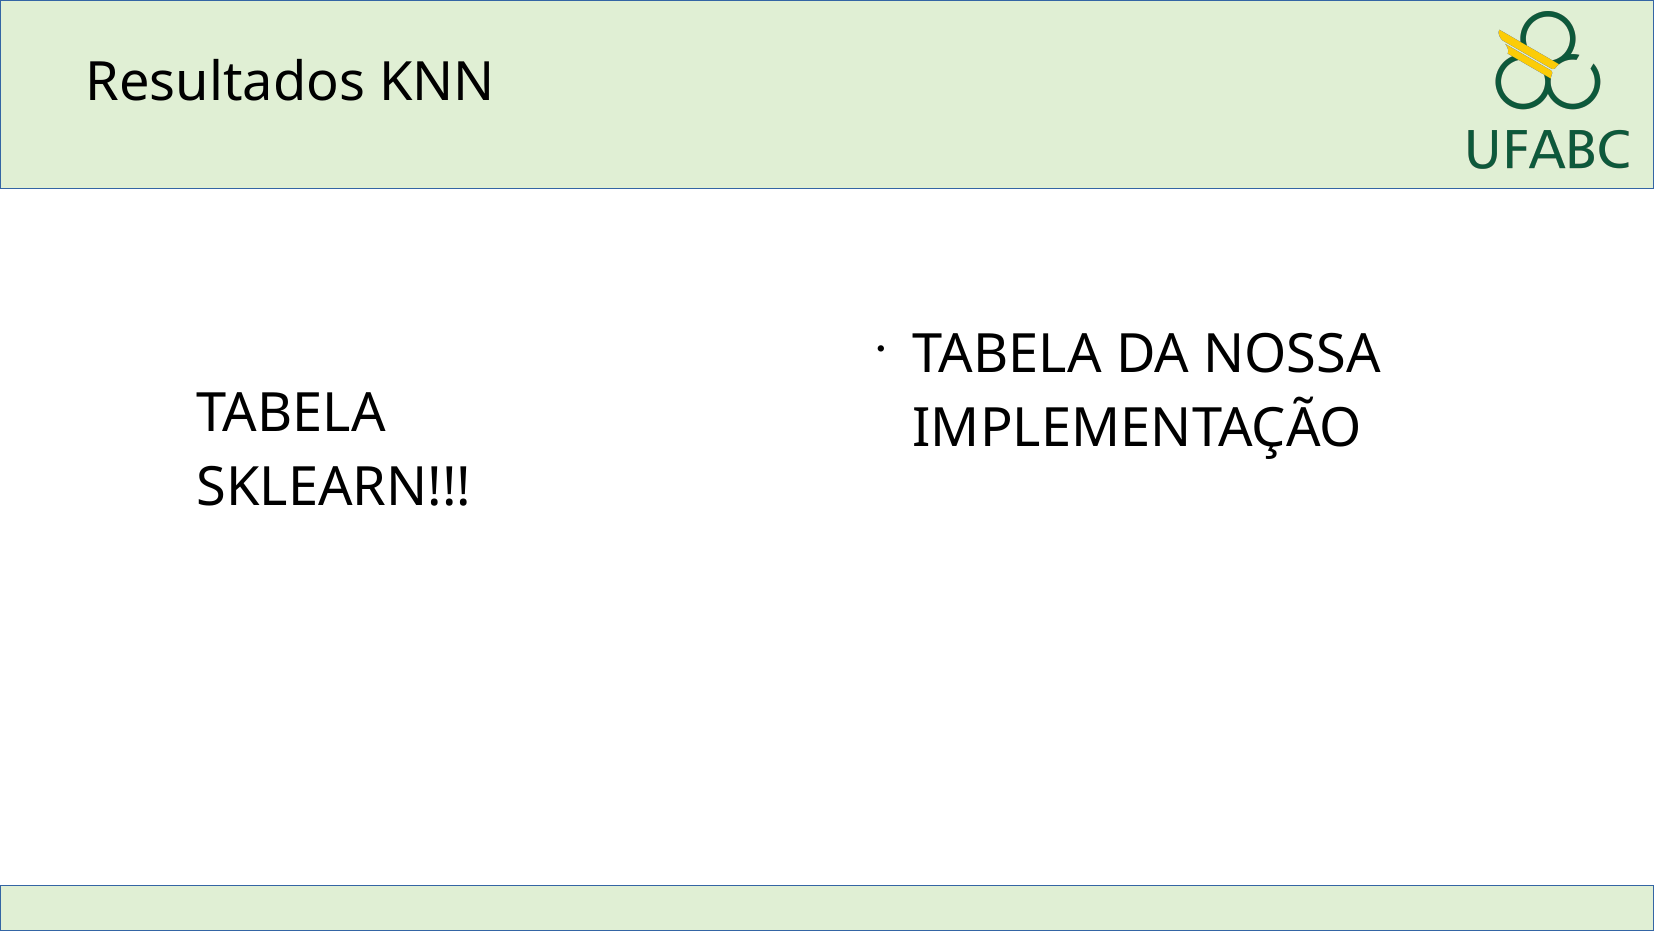

Resultados KNN
TABELA DA NOSSA IMPLEMENTAÇÃO
TABELA SKLEARN!!!